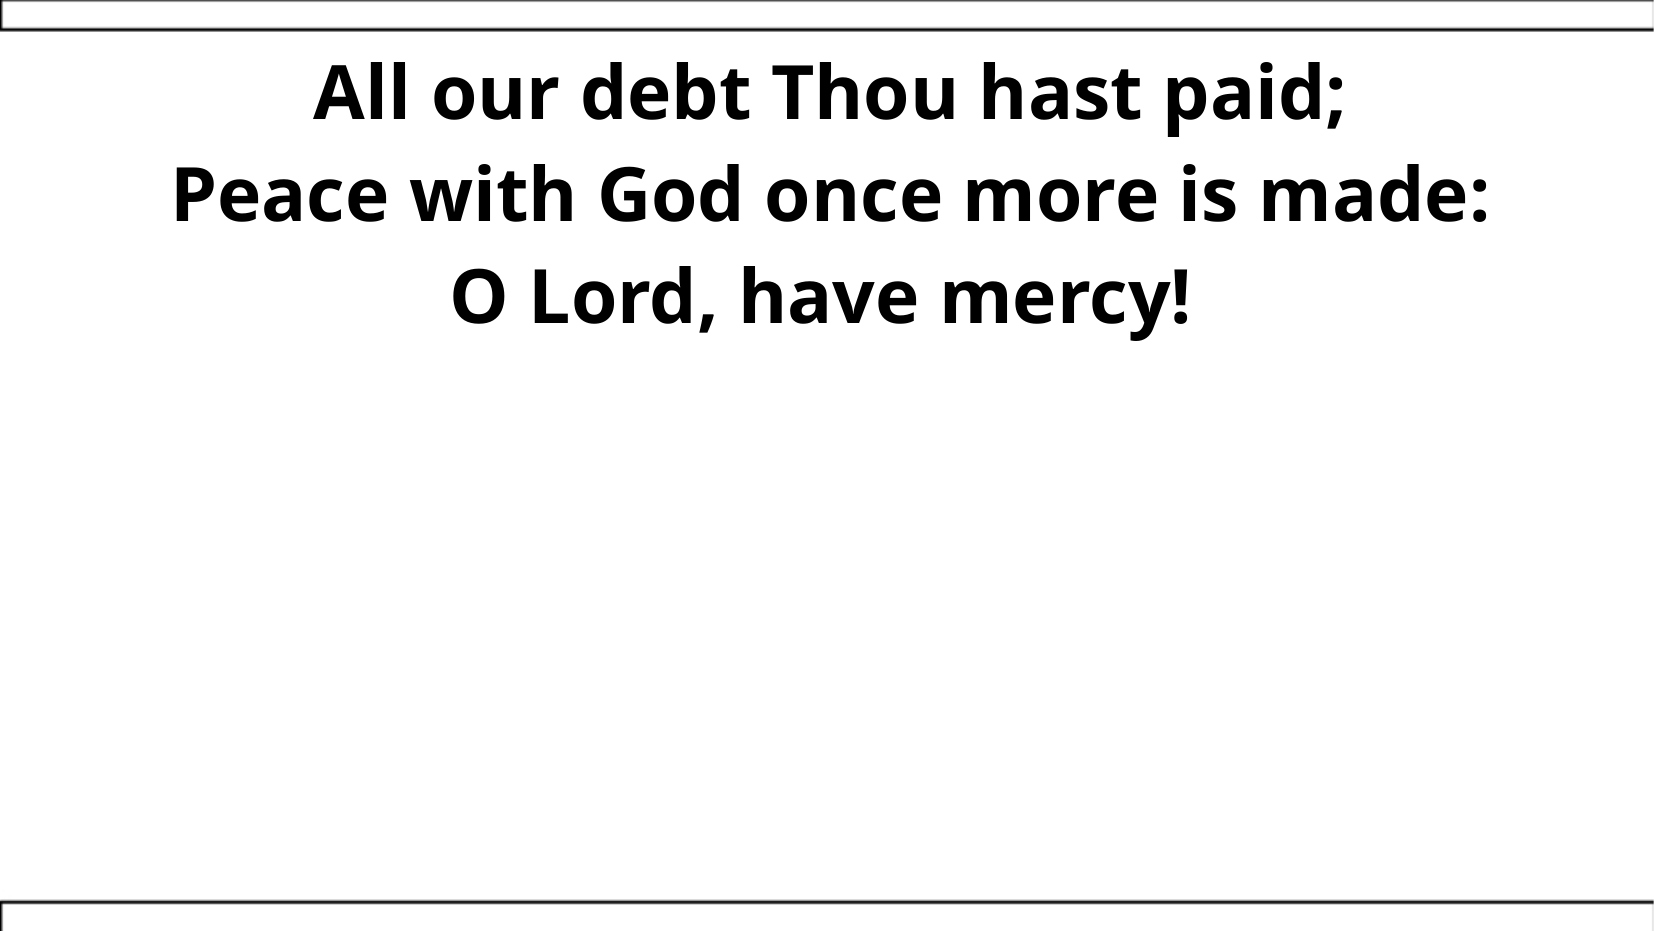

All our debt Thou hast paid;
Peace with God once more is made:
O Lord, have mercy!